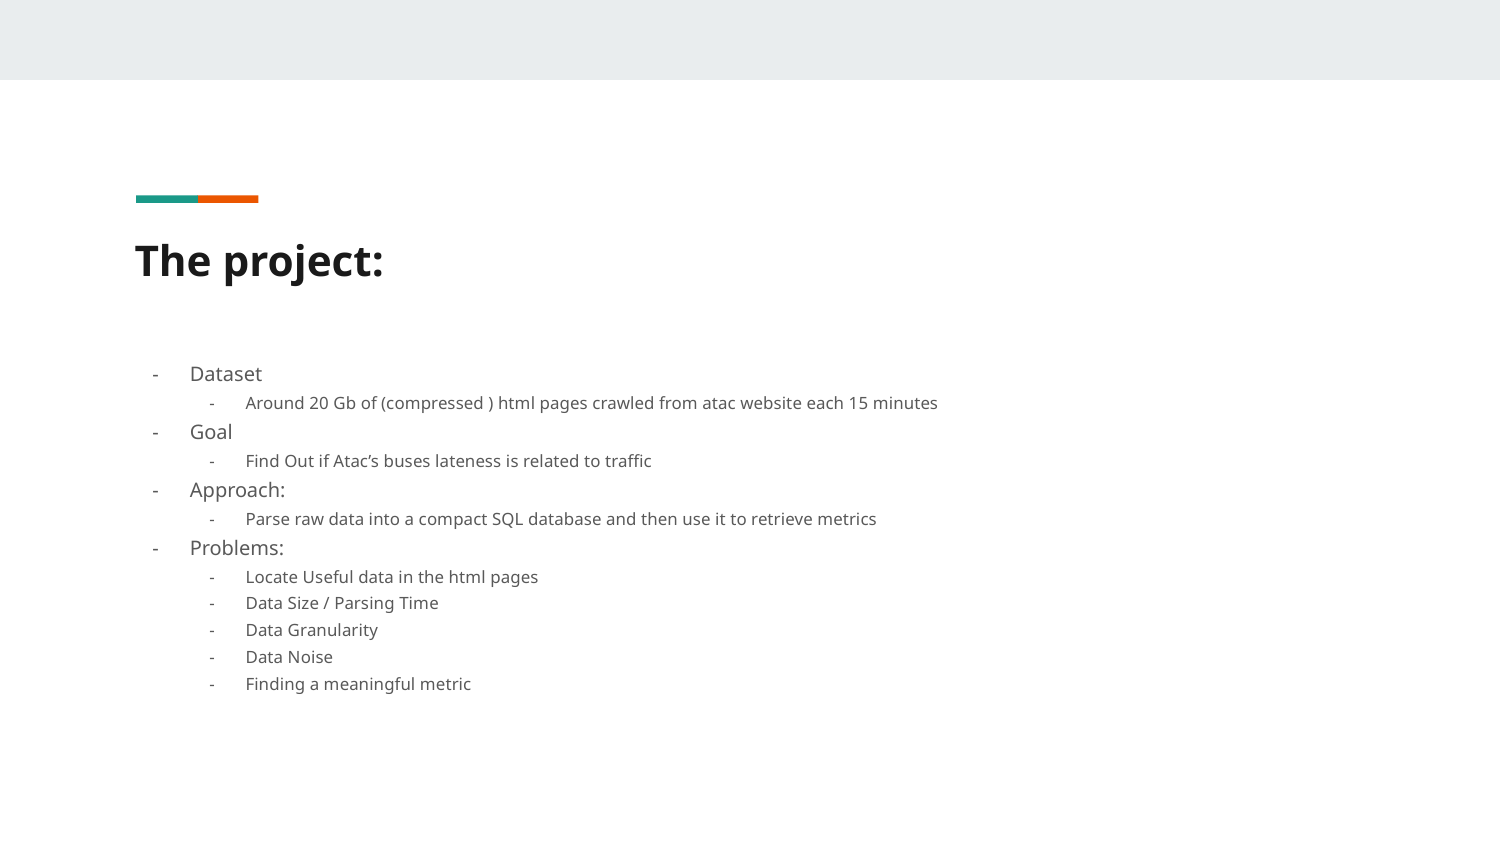

# The project:
Dataset
Around 20 Gb of (compressed ) html pages crawled from atac website each 15 minutes
Goal
Find Out if Atac’s buses lateness is related to traffic
Approach:
Parse raw data into a compact SQL database and then use it to retrieve metrics
Problems:
Locate Useful data in the html pages
Data Size / Parsing Time
Data Granularity
Data Noise
Finding a meaningful metric